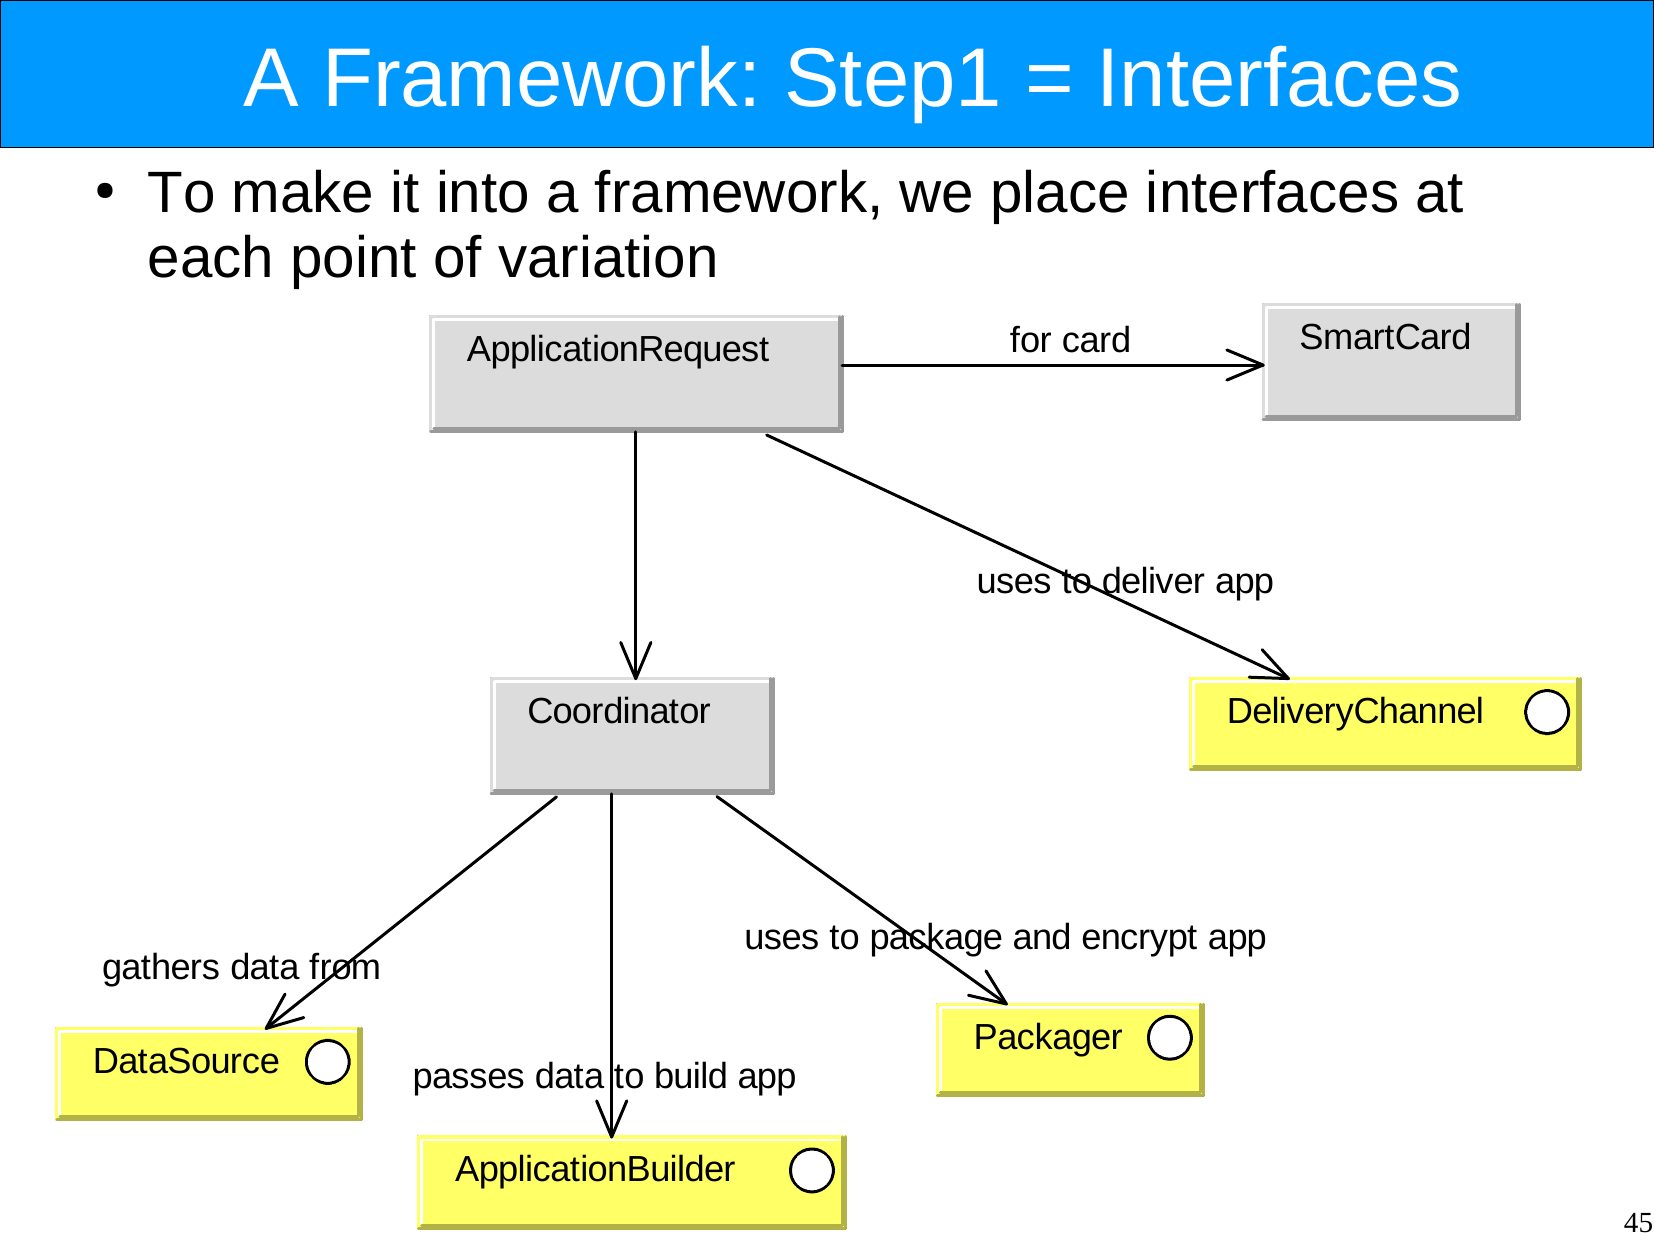

# A Framework: Step1 = Interfaces
To make it into a framework, we place interfaces at each point of variation
45